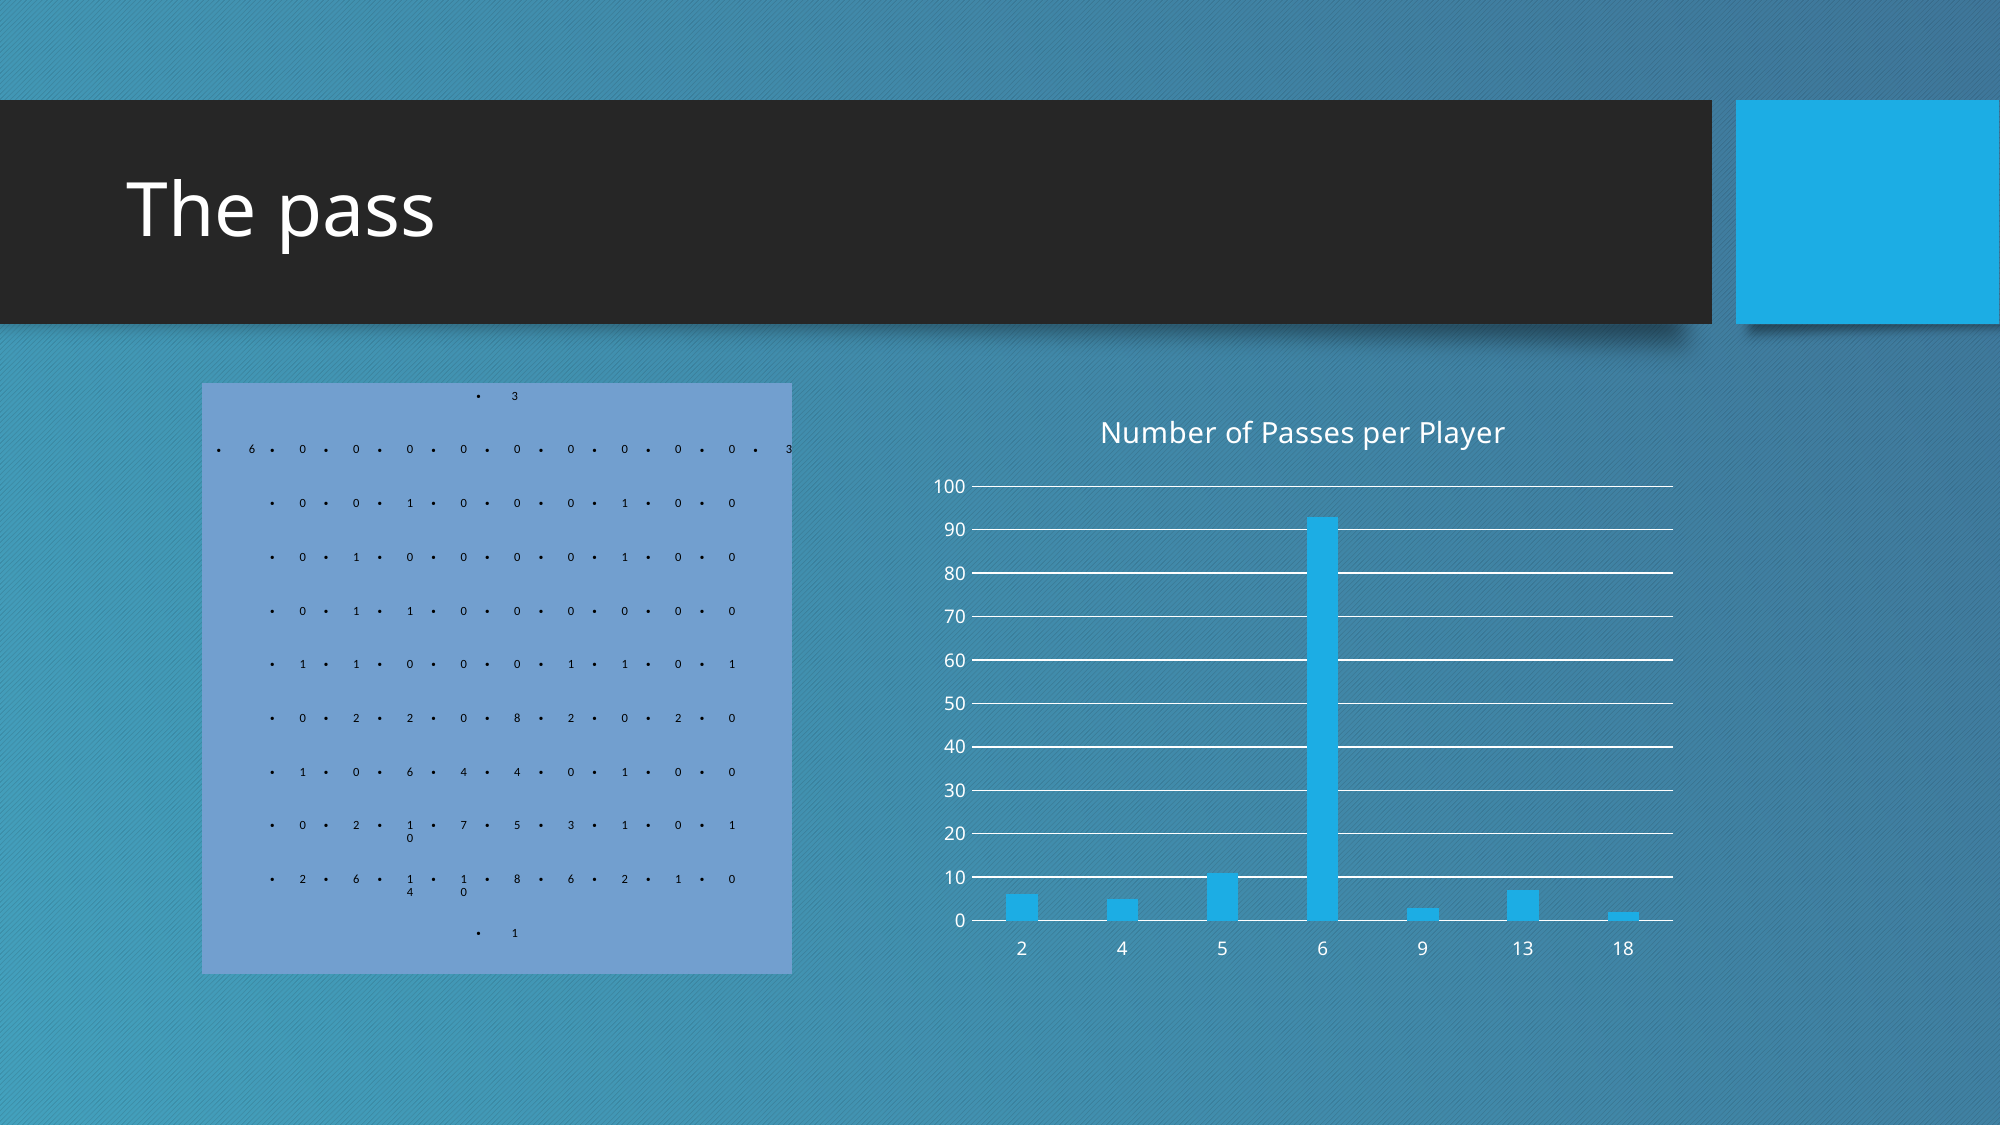

# The pass
| 3 | | | | | | | | | | |
| --- | --- | --- | --- | --- | --- | --- | --- | --- | --- | --- |
| 6 | 0 | 0 | 0 | 0 | 0 | 0 | 0 | 0 | 0 | 3 |
| | 0 | 0 | 1 | 0 | 0 | 0 | 1 | 0 | 0 | |
| | 0 | 1 | 0 | 0 | 0 | 0 | 1 | 0 | 0 | |
| | 0 | 1 | 1 | 0 | 0 | 0 | 0 | 0 | 0 | |
| | 1 | 1 | 0 | 0 | 0 | 1 | 1 | 0 | 1 | |
| | 0 | 2 | 2 | 0 | 8 | 2 | 0 | 2 | 0 | |
| | 1 | 0 | 6 | 4 | 4 | 0 | 1 | 0 | 0 | |
| | 0 | 2 | 10 | 7 | 5 | 3 | 1 | 0 | 1 | |
| | 2 | 6 | 14 | 10 | 8 | 6 | 2 | 1 | 0 | |
| 1 | | | | | | | | | | |
### Chart: Number of Passes per Player
| Category | Reeks1 |
|---|---|
| 2 | 6.0 |
| 4 | 5.0 |
| 5 | 11.0 |
| 6 | 93.0 |
| 9 | 3.0 |
| 13 | 7.0 |
| 18 | 2.0 |